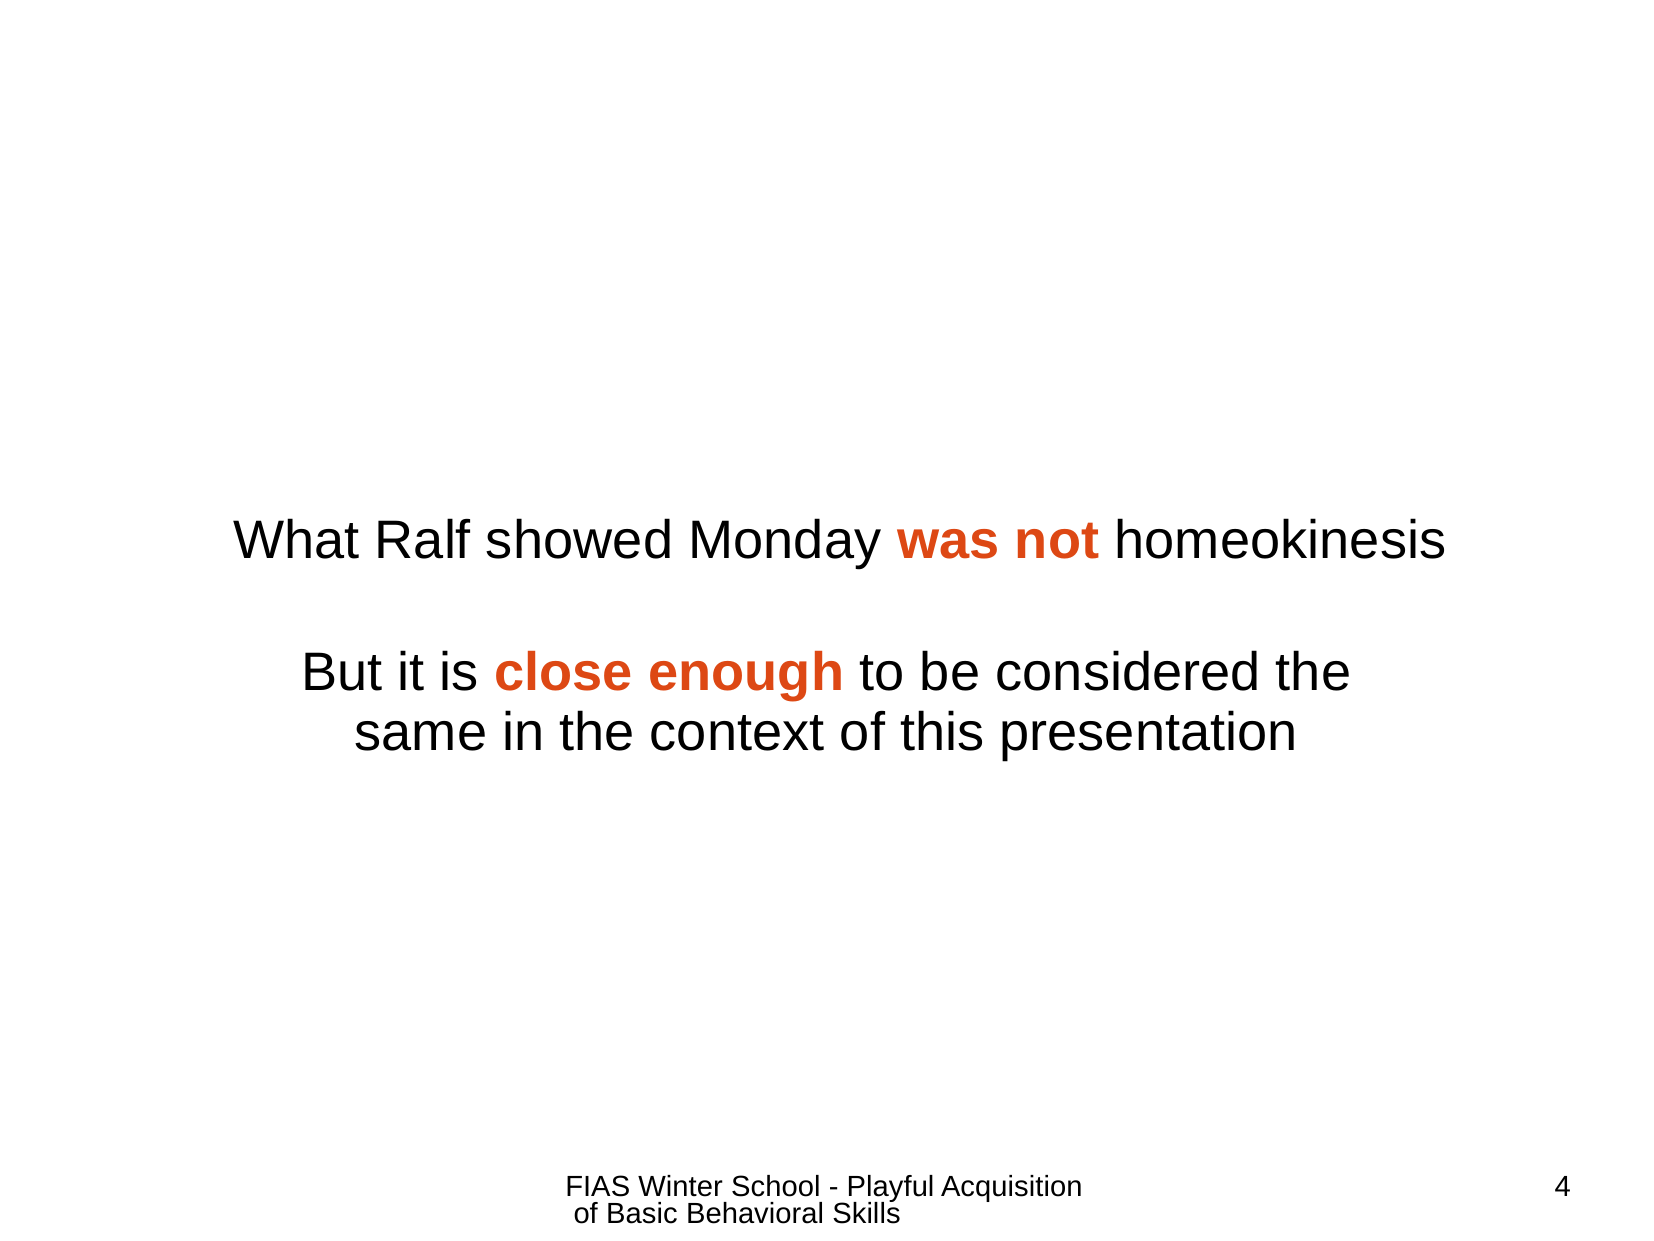

What Ralf showed Monday was not homeokinesis
But it is close enough to be considered the same in the context of this presentation
FIAS Winter School - Playful Acquisition of Basic Behavioral Skills
4